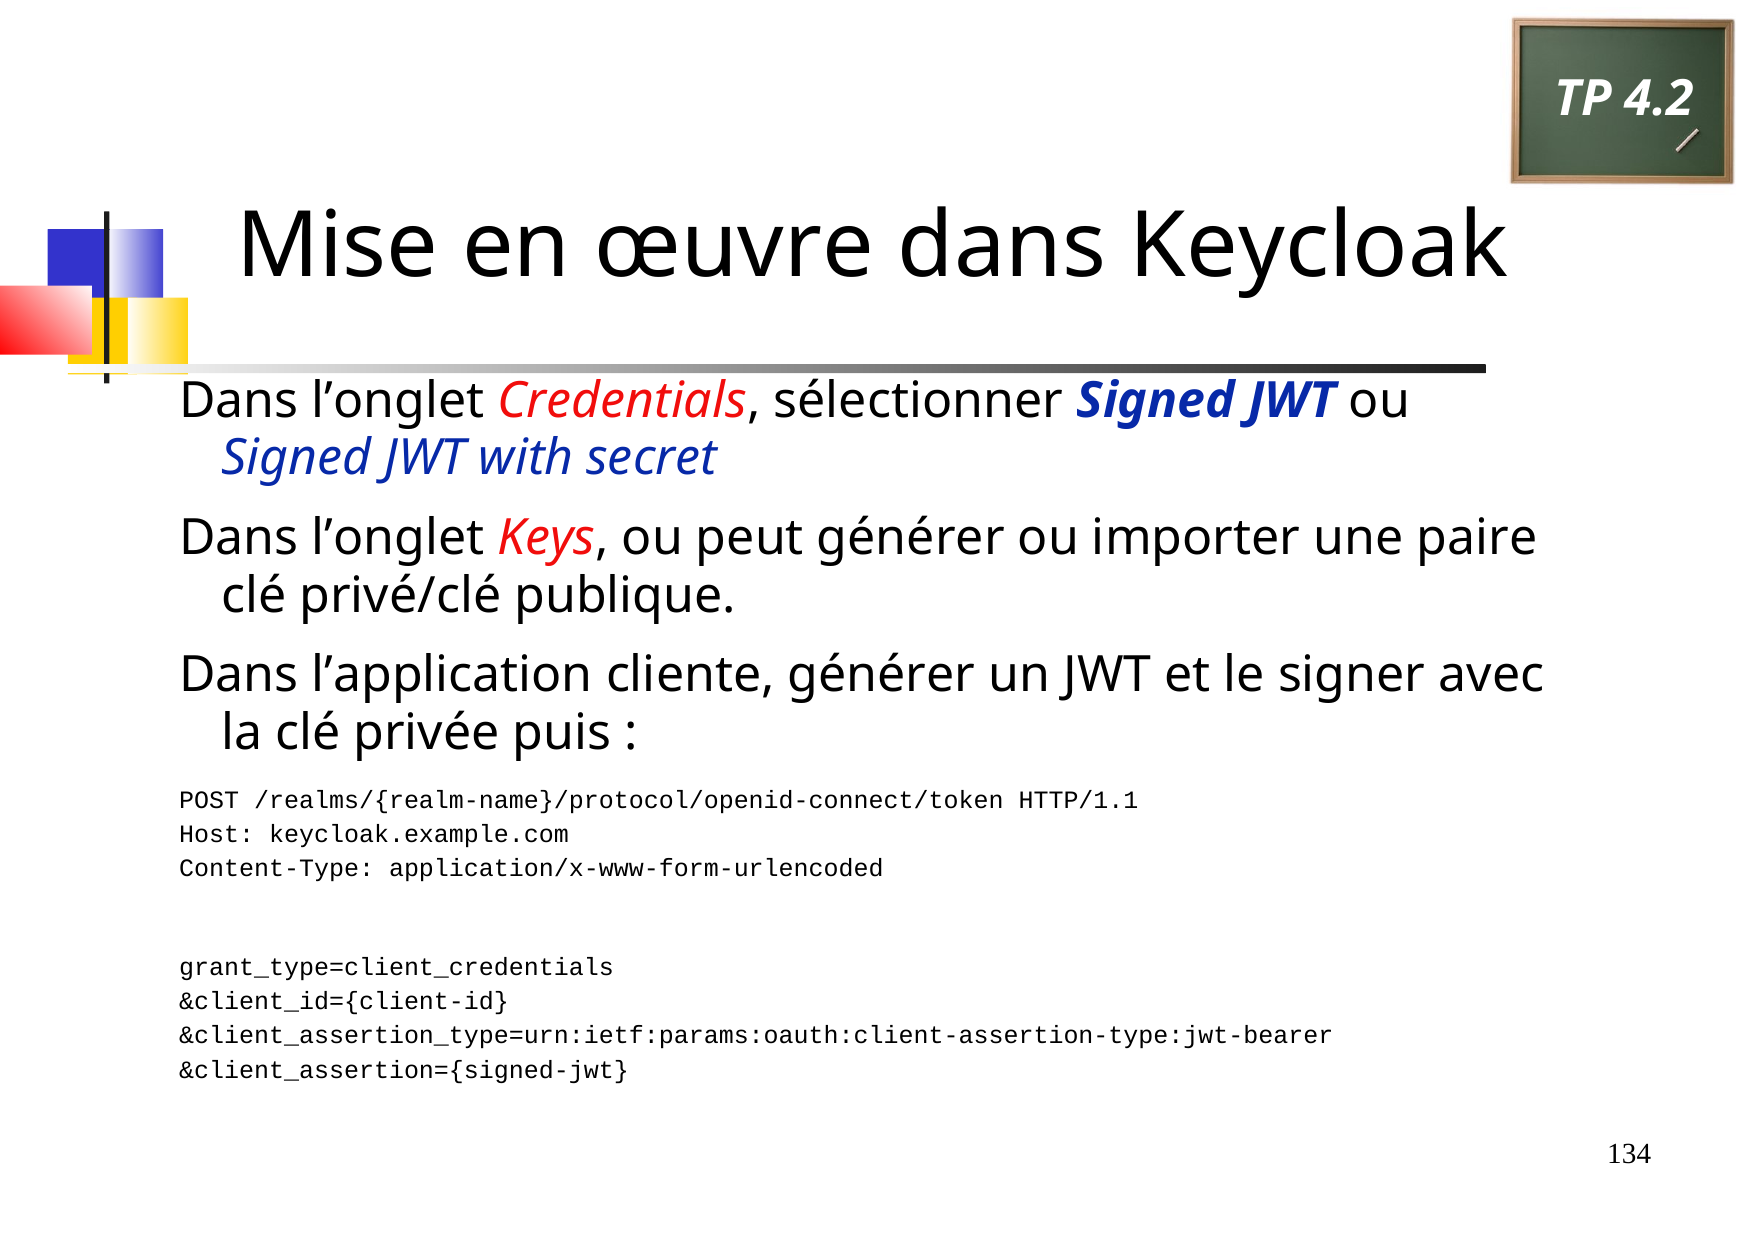

TP 4.2
# Mise en œuvre dans Keycloak
Dans l’onglet Credentials, sélectionner Signed JWT ou Signed JWT with secret
Dans l’onglet Keys, ou peut générer ou importer une paire clé privé/clé publique.
Dans l’application cliente, générer un JWT et le signer avec la clé privée puis :
POST /realms/{realm-name}/protocol/openid-connect/token HTTP/1.1
Host: keycloak.example.com
Content-Type: application/x-www-form-urlencoded
grant_type=client_credentials
&client_id={client-id}
&client_assertion_type=urn:ietf:params:oauth:client-assertion-type:jwt-bearer
&client_assertion={signed-jwt}